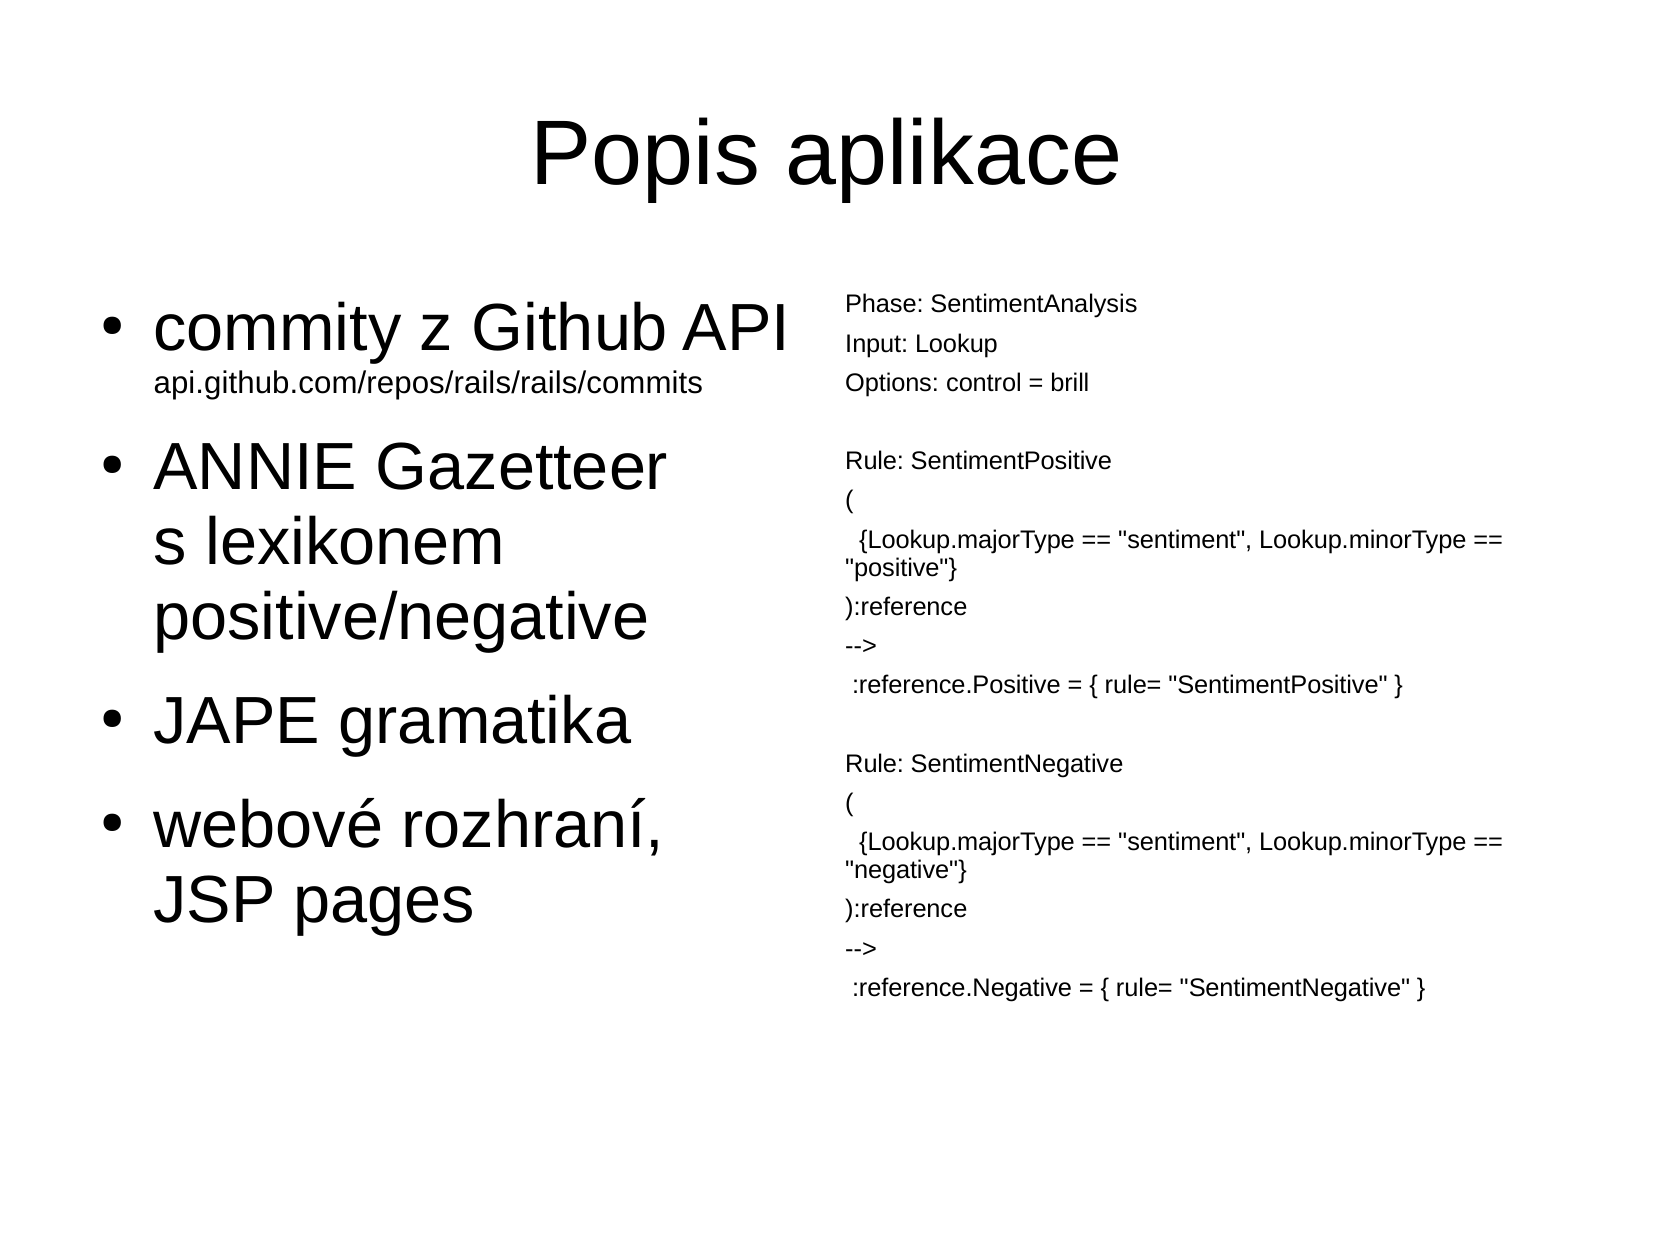

# Popis aplikace
commity z Github API
api.github.com/repos/rails/rails/commits
ANNIE Gazetteer
s lexikonem positive/negative
JAPE gramatika
webové rozhraní,
JSP pages
Phase: SentimentAnalysis
Input: Lookup
Options: control = brill
Rule: SentimentPositive
(
 {Lookup.majorType == "sentiment", Lookup.minorType == "positive"}
):reference
-->
 :reference.Positive = { rule= "SentimentPositive" }
Rule: SentimentNegative
(
 {Lookup.majorType == "sentiment", Lookup.minorType == "negative"}
):reference
-->
 :reference.Negative = { rule= "SentimentNegative" }